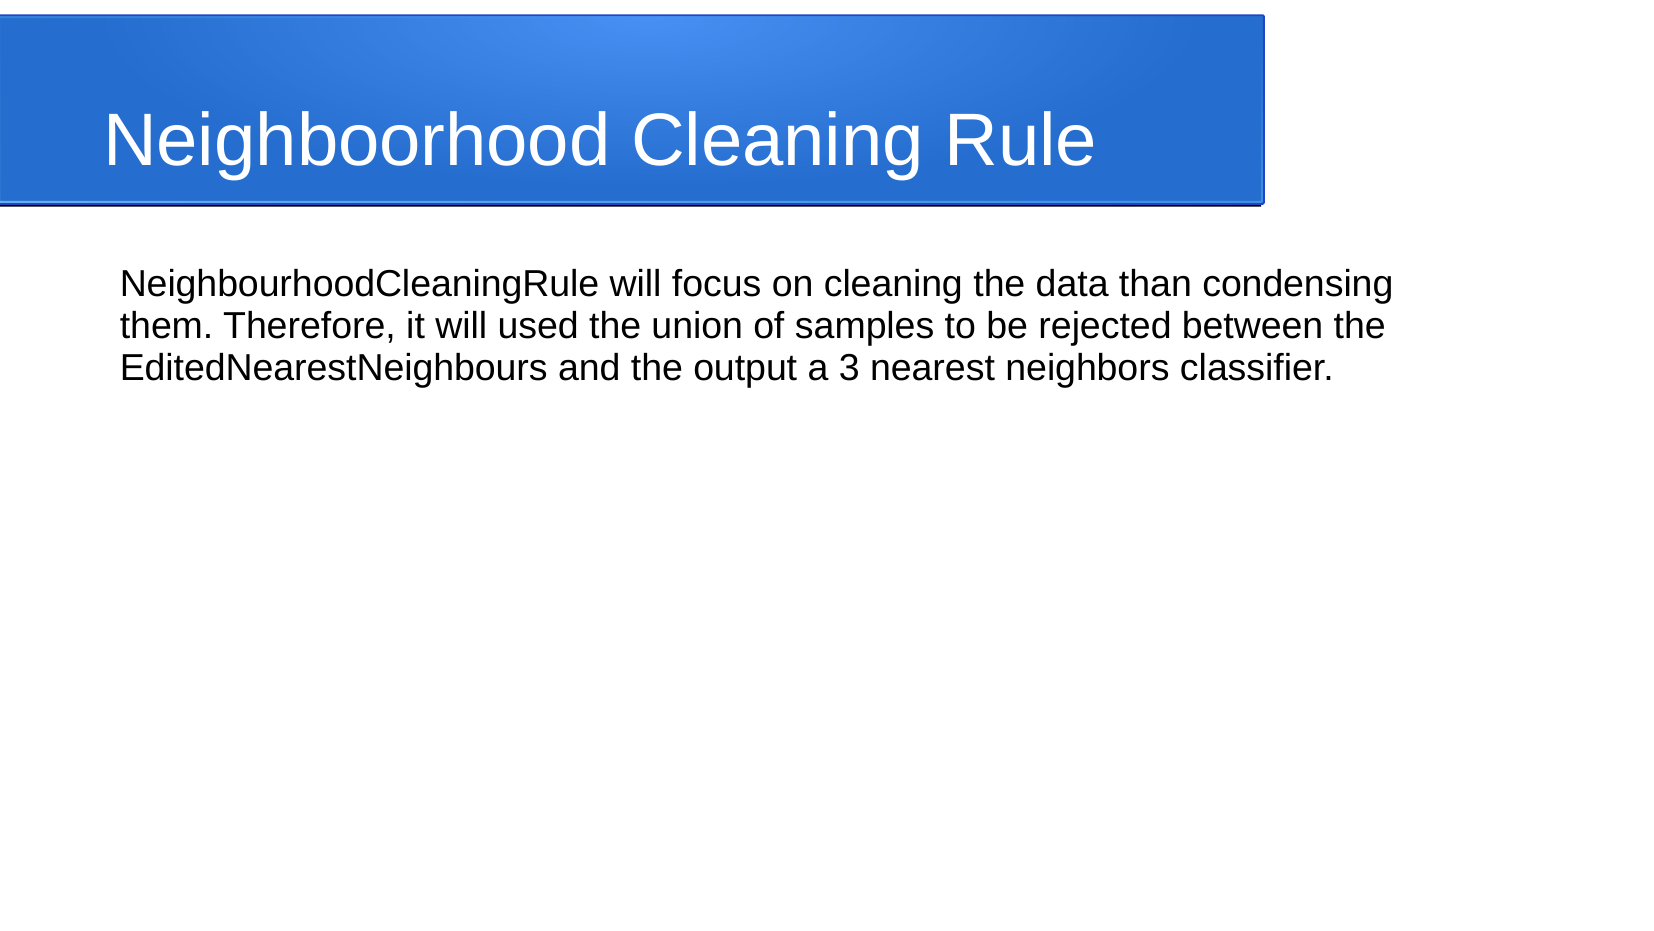

# Neighboorhood Cleaning Rule
NeighbourhoodCleaningRule will focus on cleaning the data than condensing them. Therefore, it will used the union of samples to be rejected between the EditedNearestNeighbours and the output a 3 nearest neighbors classifier.